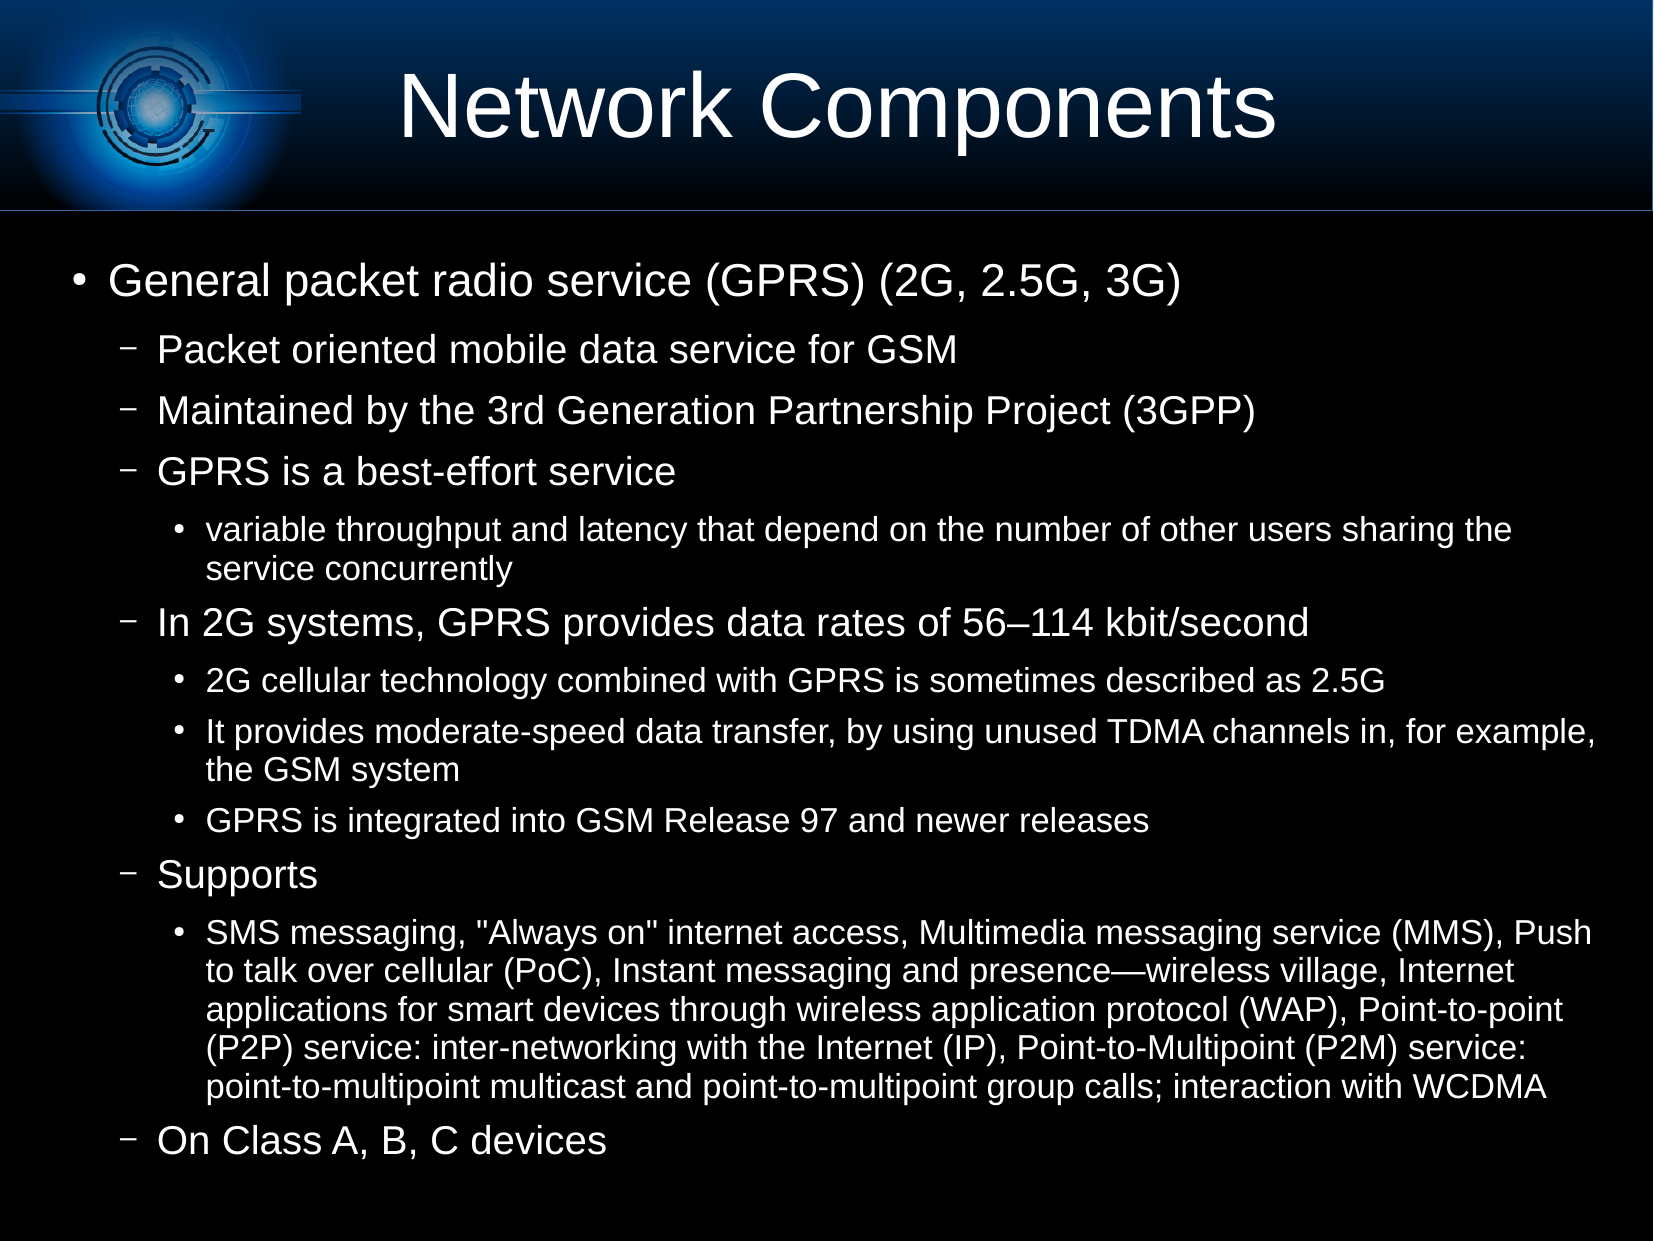

# Network Components
General packet radio service (GPRS) (2G, 2.5G, 3G)
Packet oriented mobile data service for GSM
Maintained by the 3rd Generation Partnership Project (3GPP)
GPRS is a best-effort service
variable throughput and latency that depend on the number of other users sharing the service concurrently
In 2G systems, GPRS provides data rates of 56–114 kbit/second
2G cellular technology combined with GPRS is sometimes described as 2.5G
It provides moderate-speed data transfer, by using unused TDMA channels in, for example, the GSM system
GPRS is integrated into GSM Release 97 and newer releases
Supports
SMS messaging, "Always on" internet access, Multimedia messaging service (MMS), Push to talk over cellular (PoC), Instant messaging and presence—wireless village, Internet applications for smart devices through wireless application protocol (WAP), Point-to-point (P2P) service: inter-networking with the Internet (IP), Point-to-Multipoint (P2M) service: point-to-multipoint multicast and point-to-multipoint group calls; interaction with WCDMA
On Class A, B, C devices